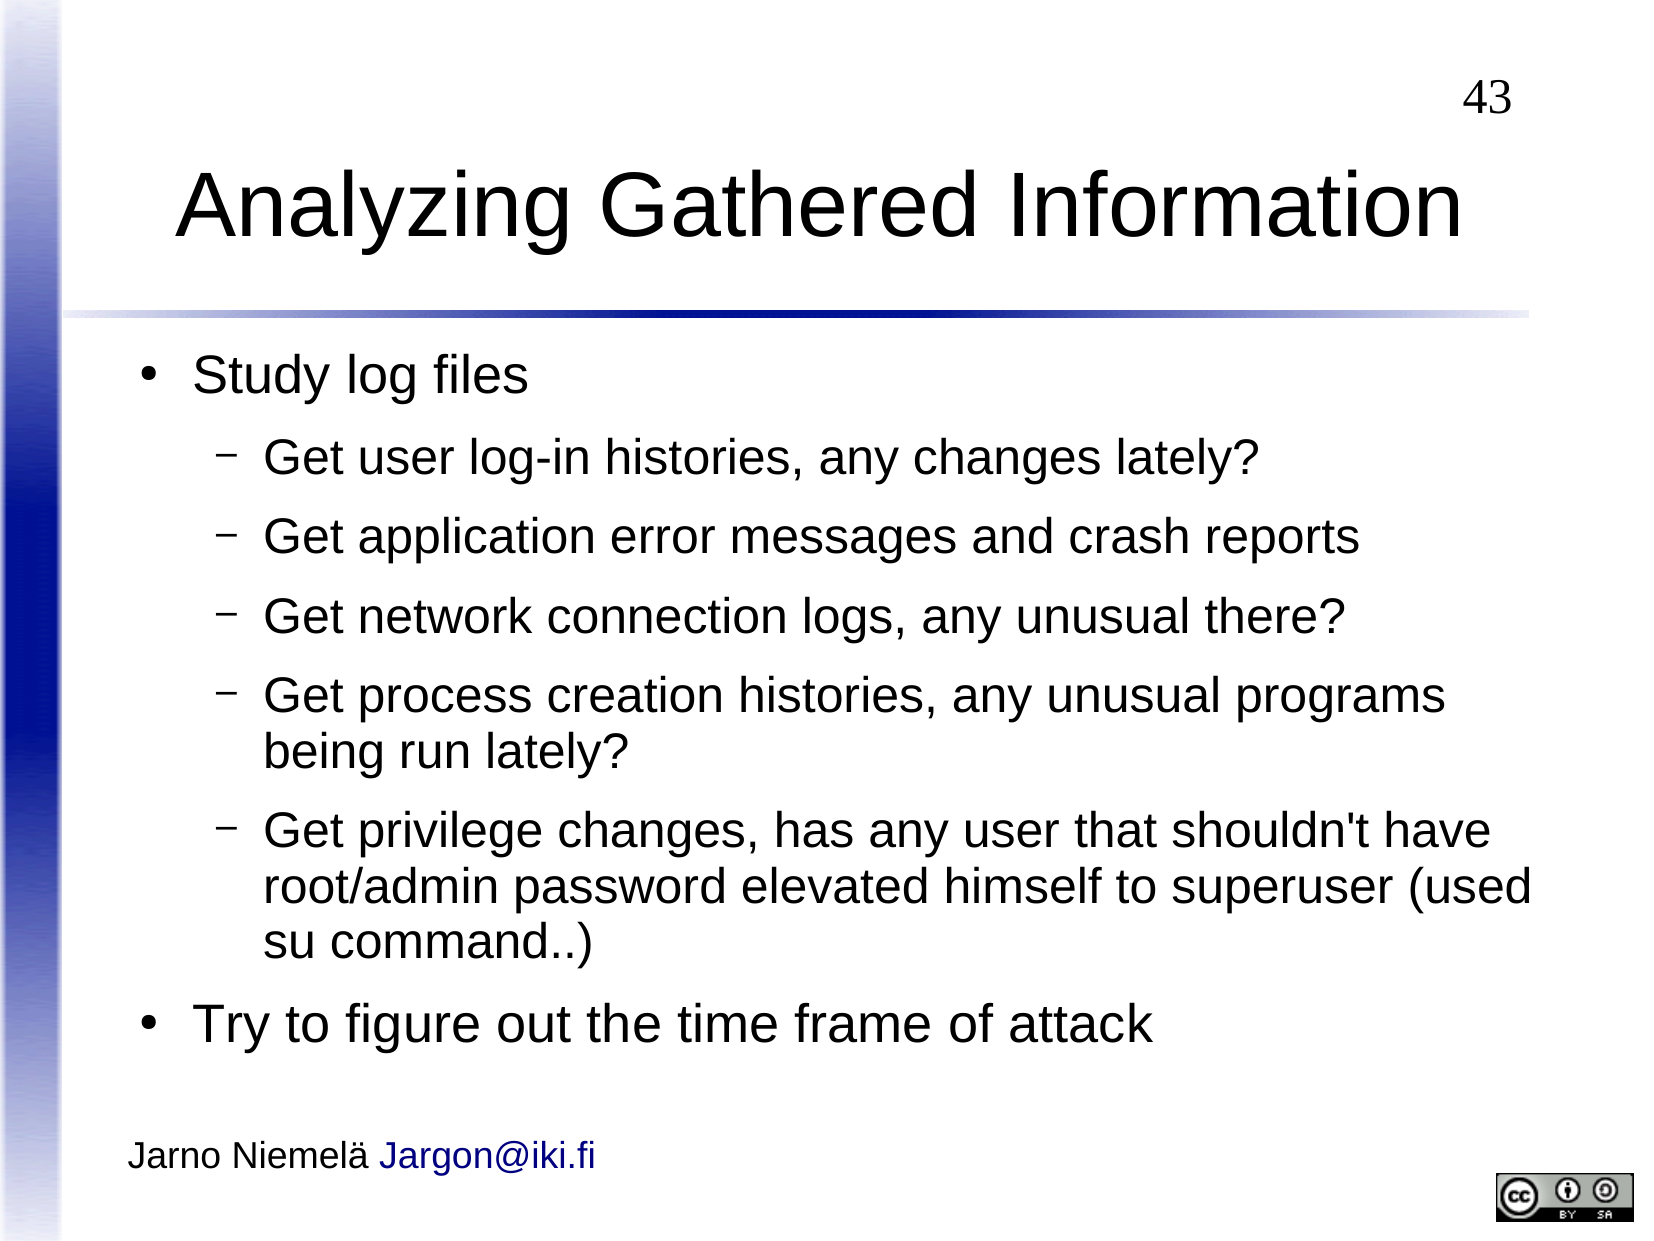

# Analyzing Gathered Information
Study log files
Get user log-in histories, any changes lately?
Get application error messages and crash reports
Get network connection logs, any unusual there?
Get process creation histories, any unusual programs being run lately?
Get privilege changes, has any user that shouldn't have root/admin password elevated himself to superuser (used su command..)
Try to figure out the time frame of attack